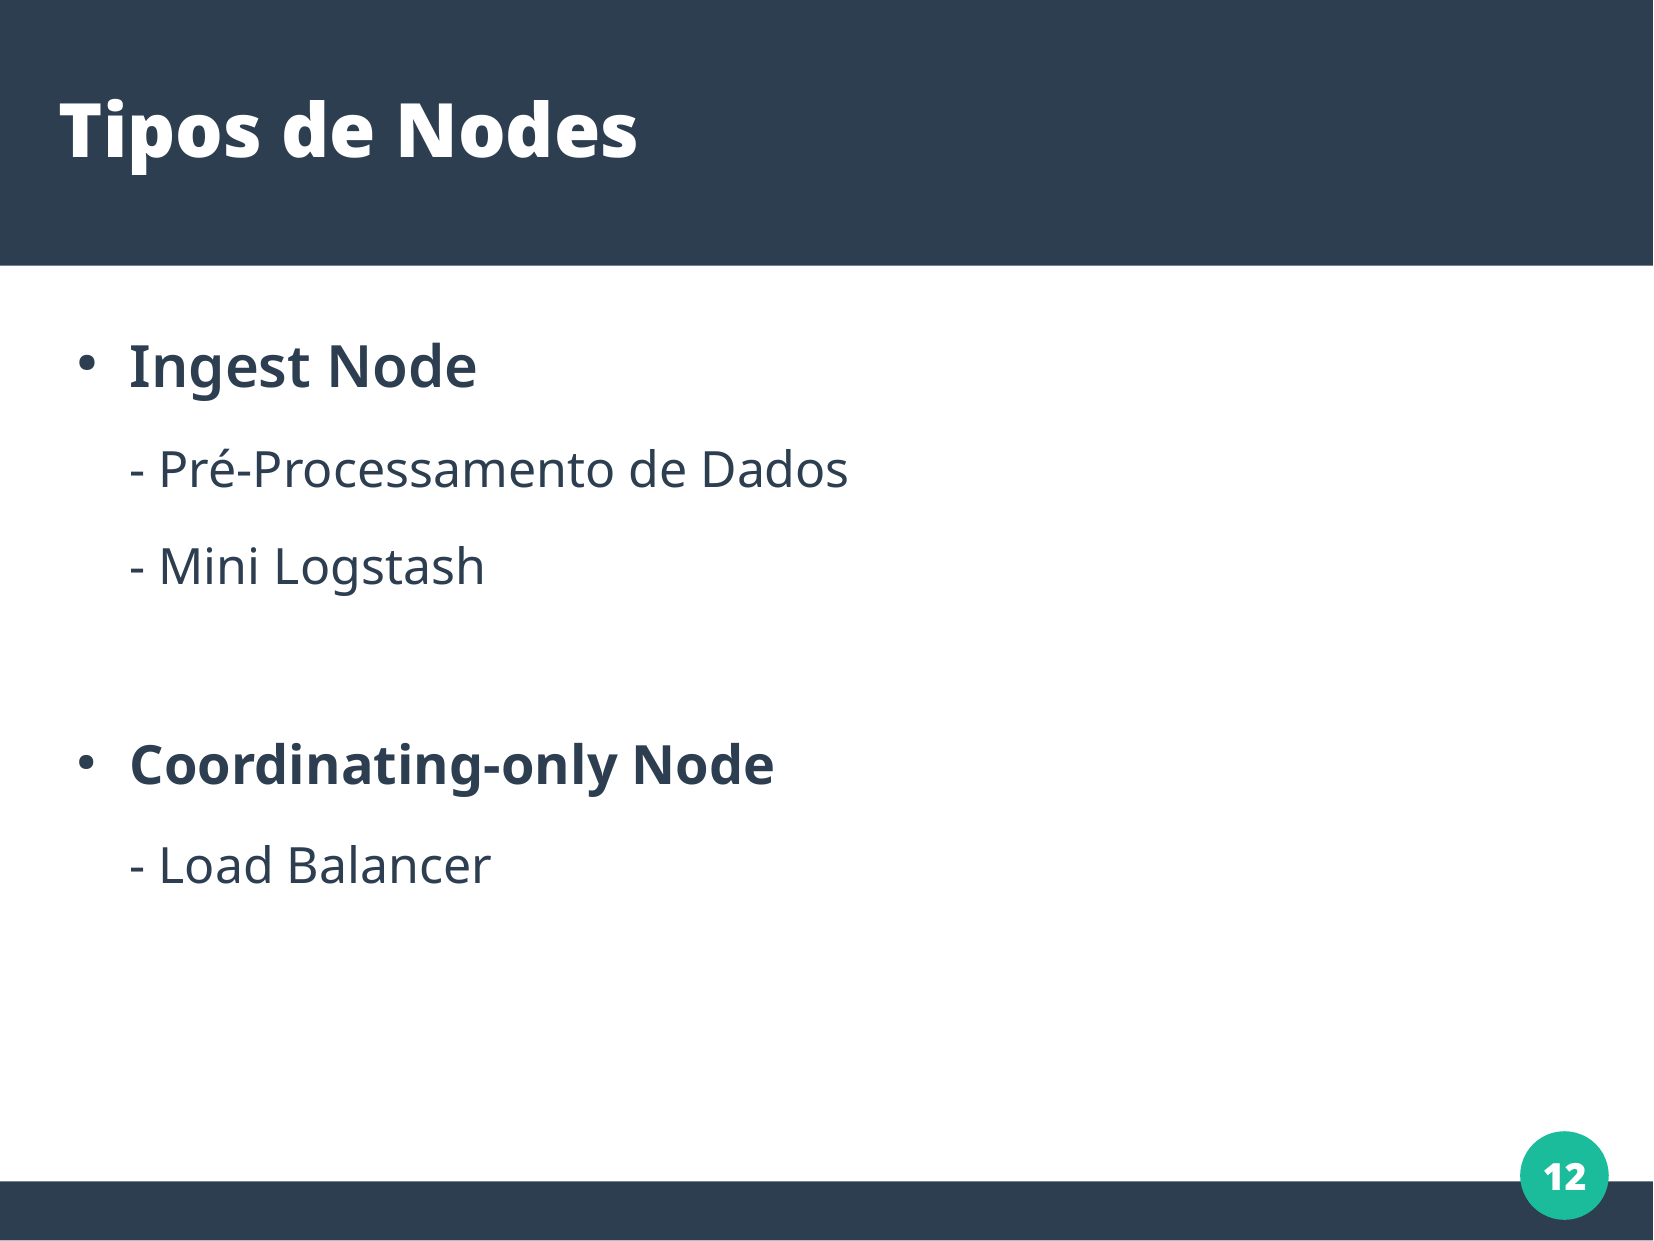

# Tipos de Nodes
Ingest Node
- Pré-Processamento de Dados
- Mini Logstash
Coordinating-only Node
- Load Balancer
12